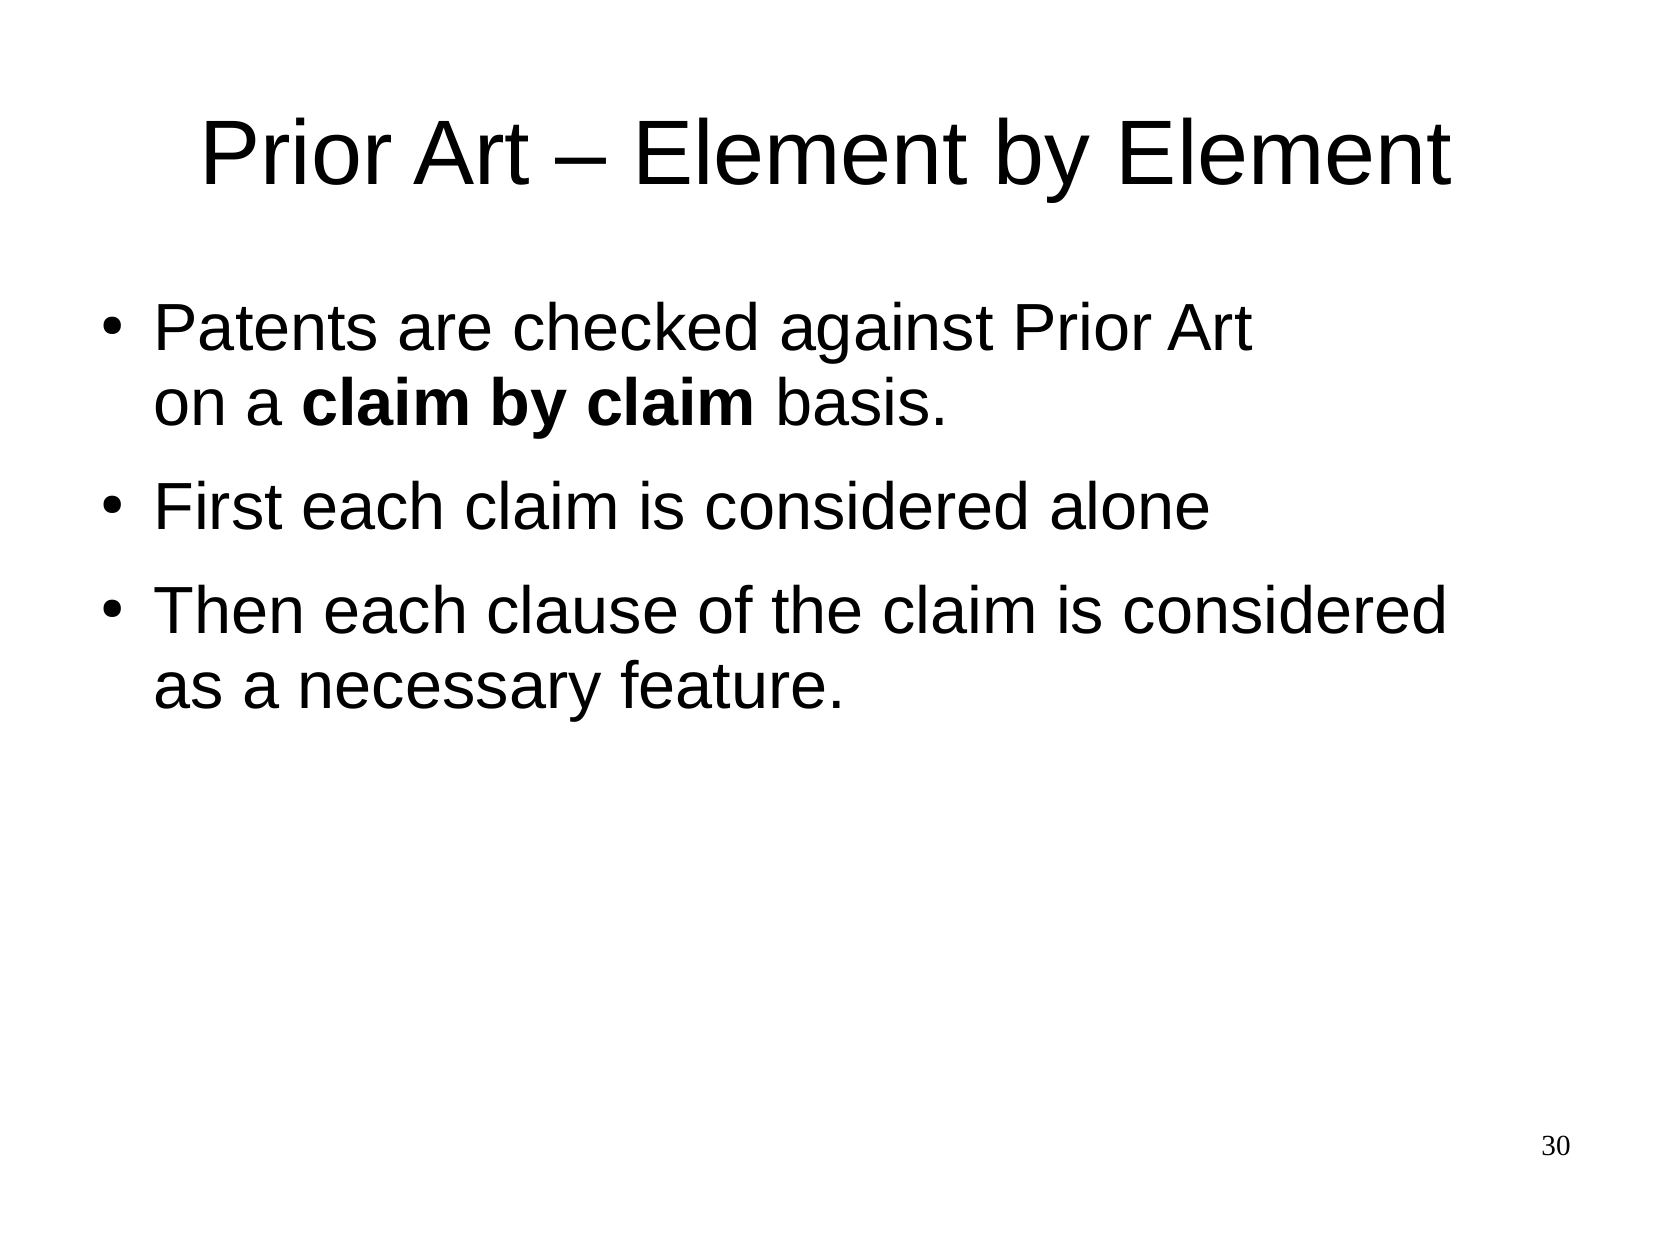

# Prior Art – Element by Element
Patents are checked against Prior Art
on a claim by claim basis.
First each claim is considered alone
Then each clause of the claim is considered
as a necessary feature.
30